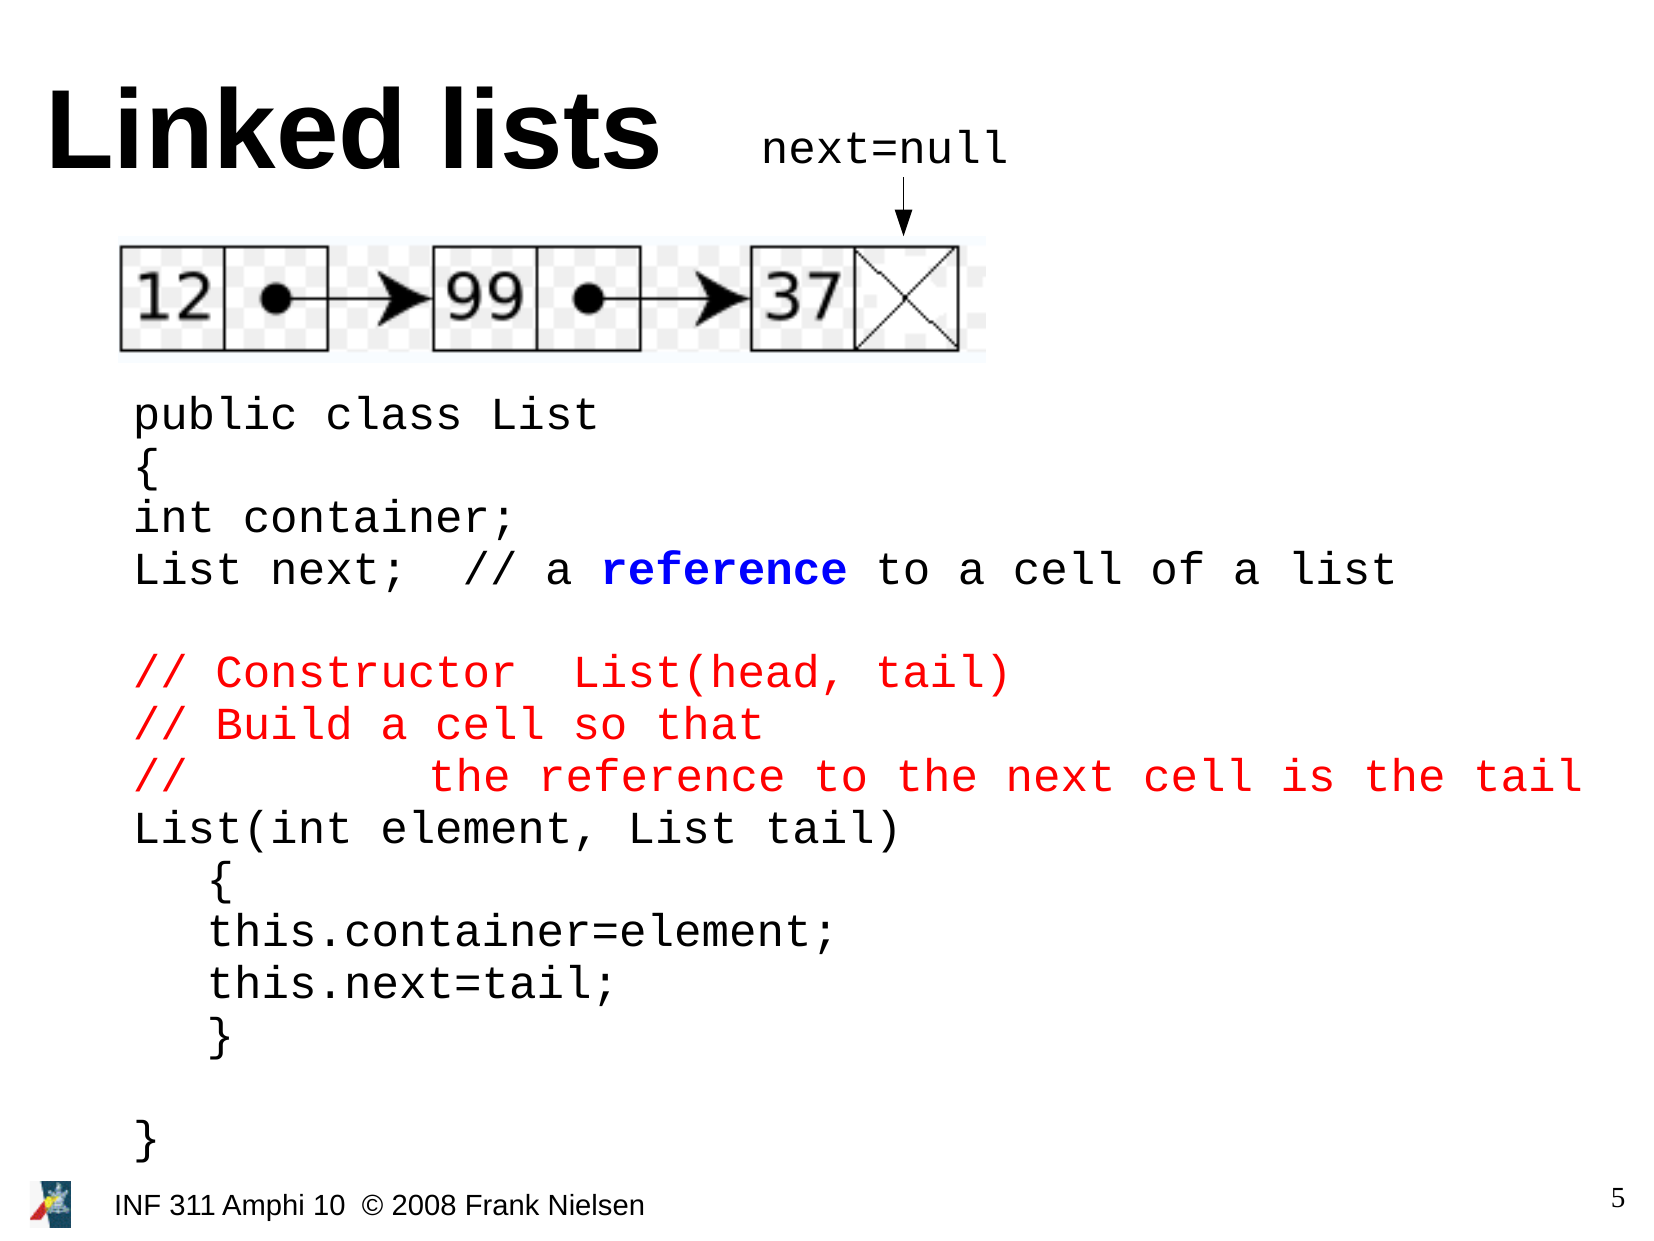

Linked lists
next=null
public class List
{
int container;
List next; // a reference to a cell of a list
// Constructor List(head, tail)
// Build a cell so that
// 			the reference to the next cell is the tail
List(int element, List tail)
	{
	this.container=element;
	this.next=tail;
	}
}